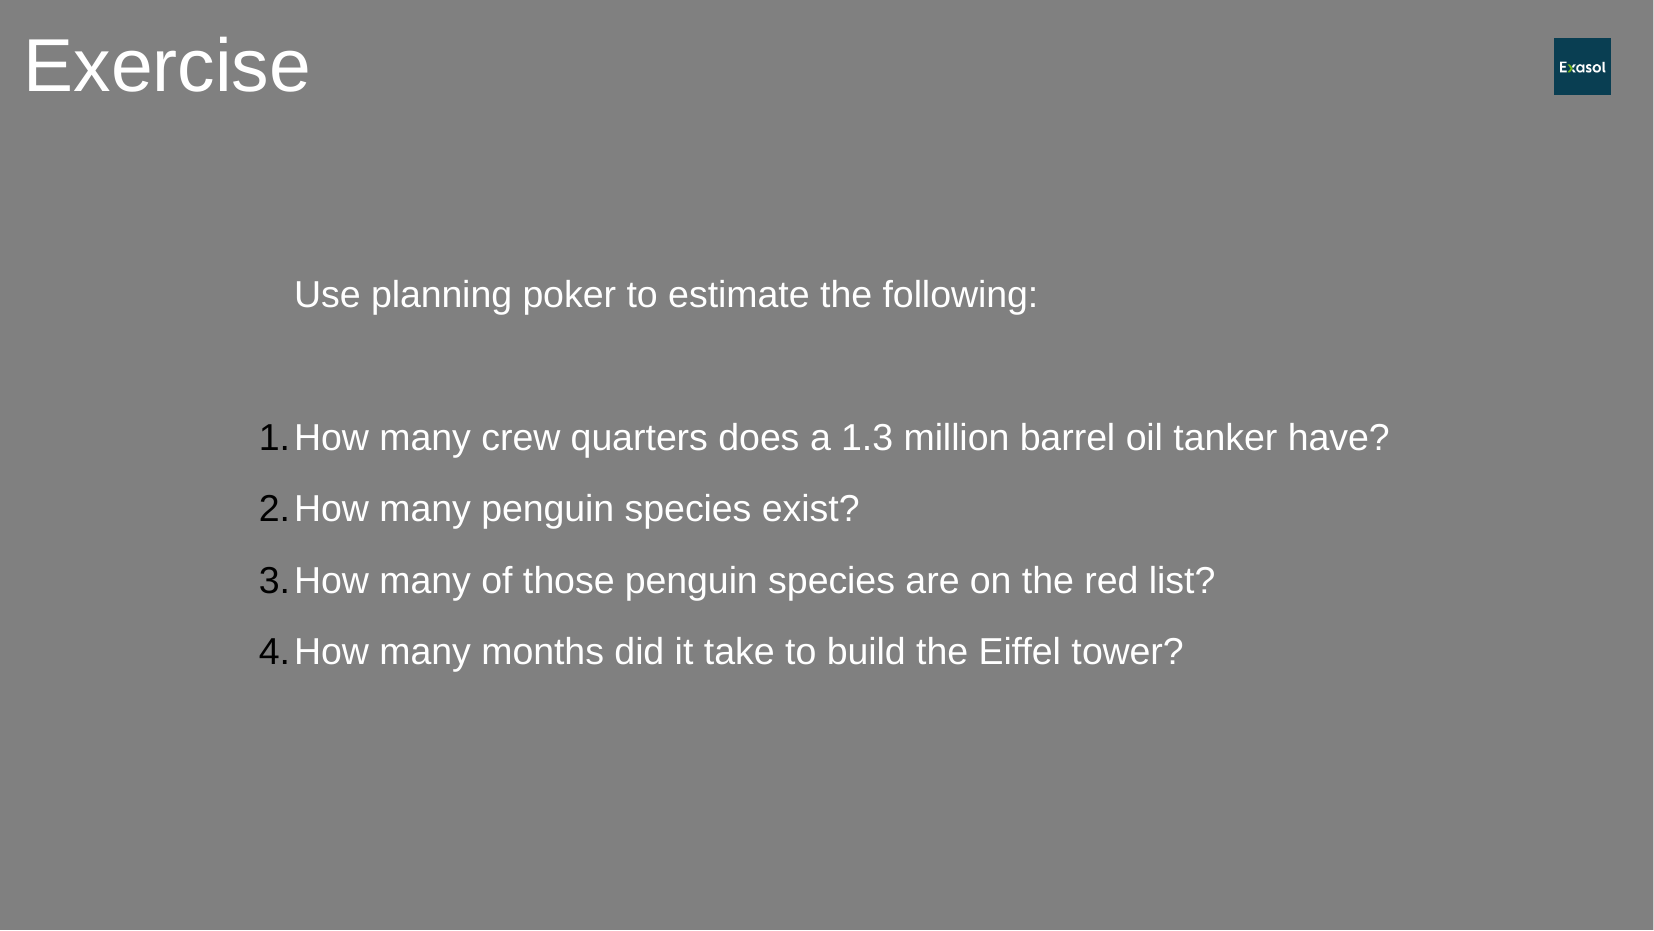

# Exercise
Use planning poker to estimate the following:
How many crew quarters does a 1.3 million barrel oil tanker have?
How many penguin species exist?
How many of those penguin species are on the red list?
How many months did it take to build the Eiffel tower?